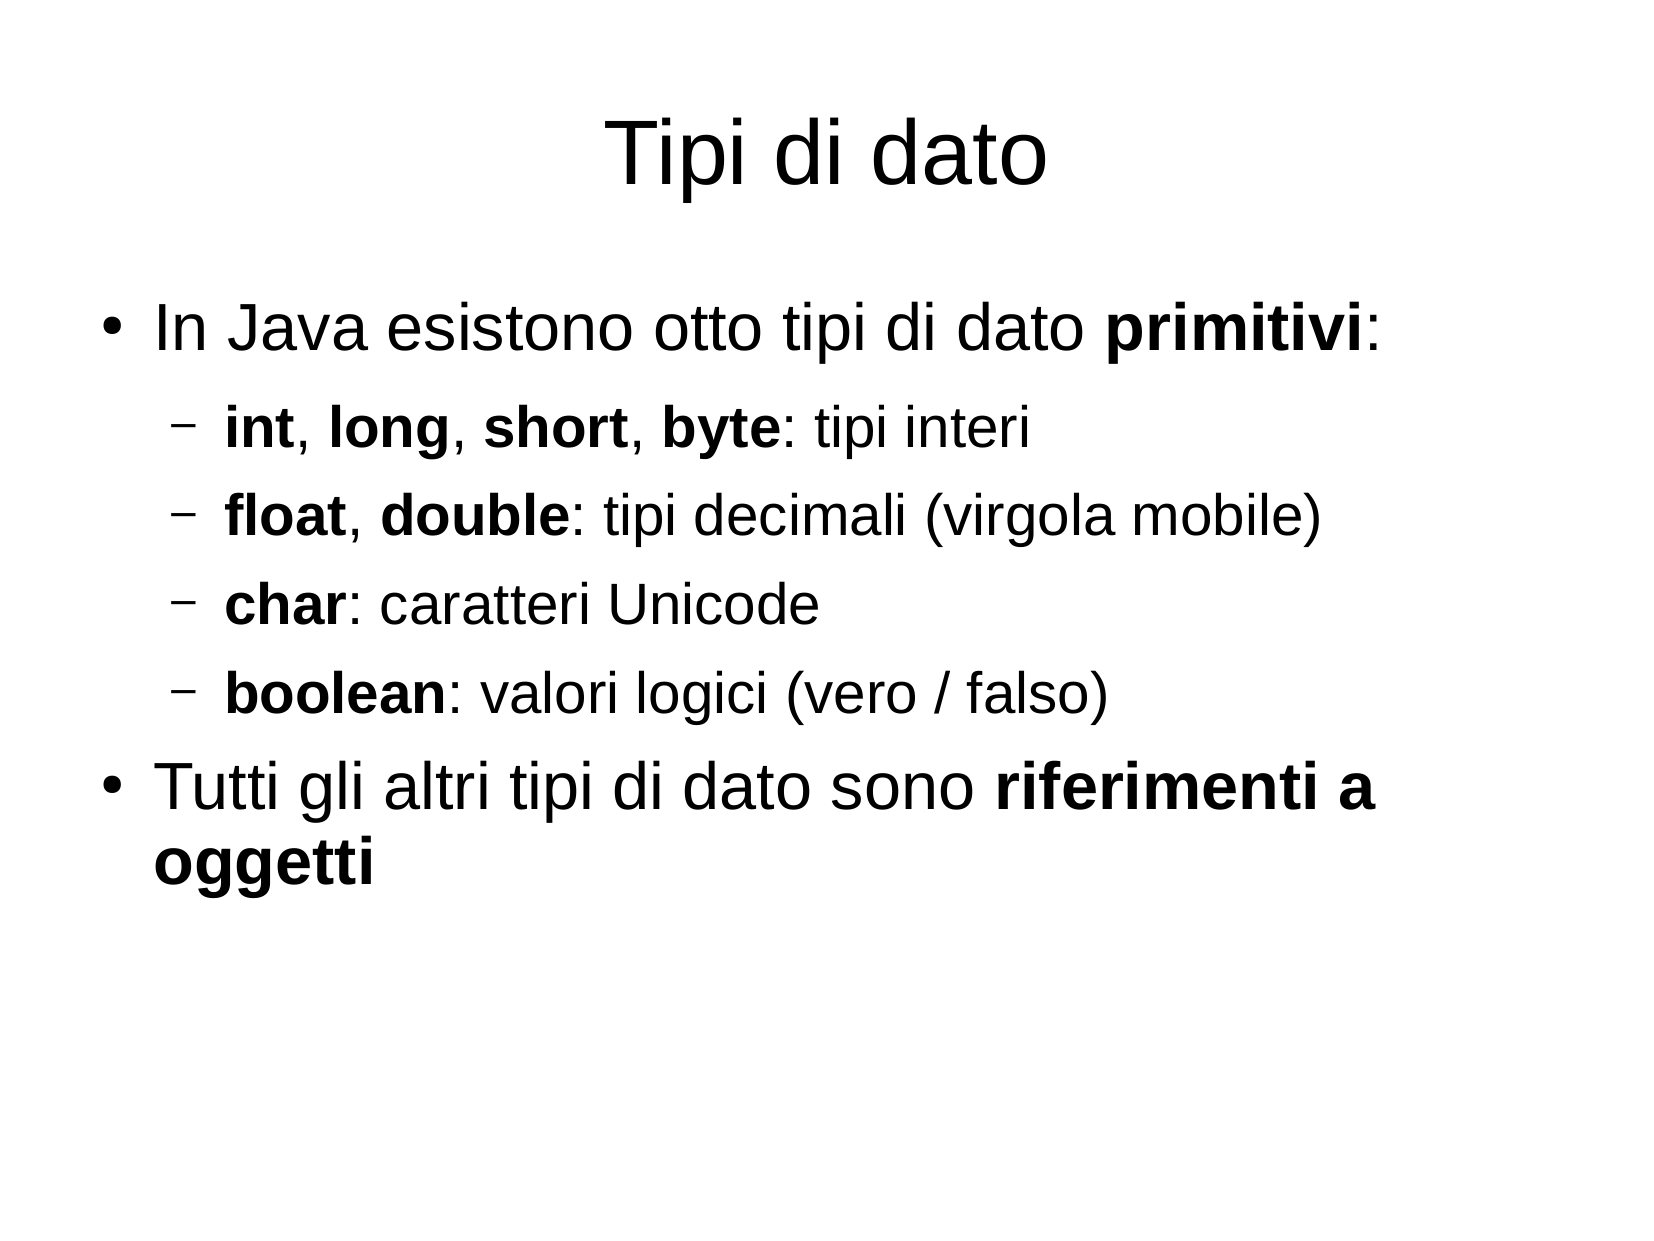

# Tipi di dato
In Java esistono otto tipi di dato primitivi:
int, long, short, byte: tipi interi
float, double: tipi decimali (virgola mobile)
char: caratteri Unicode
boolean: valori logici (vero / falso)
Tutti gli altri tipi di dato sono riferimenti a oggetti